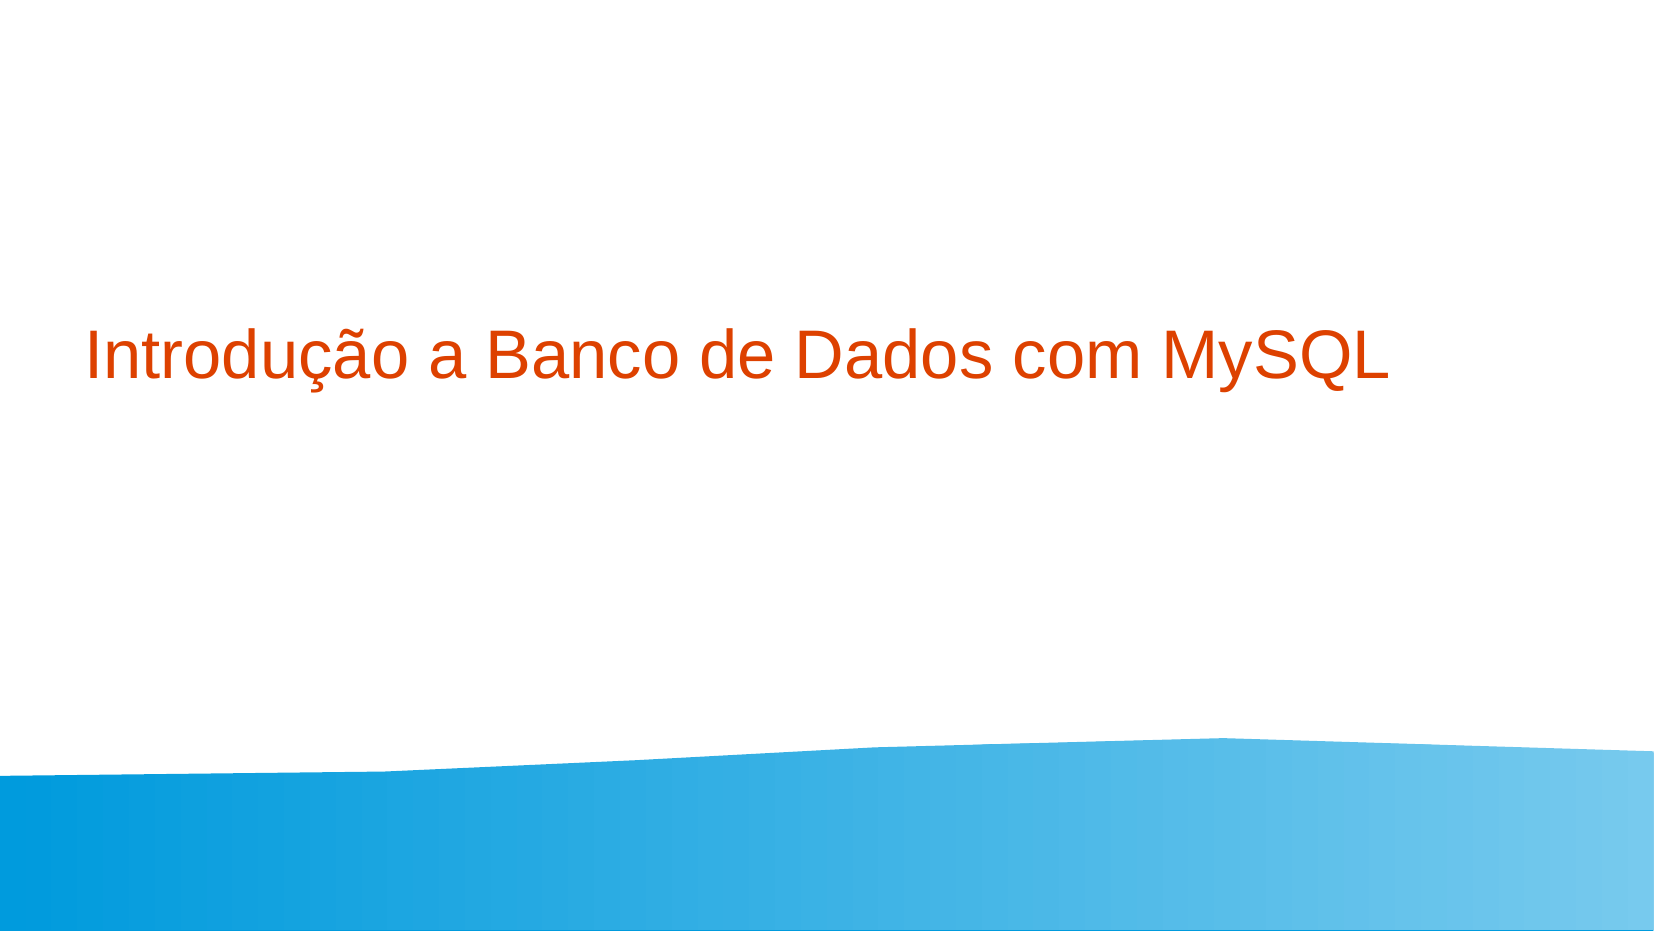

# Introdução a Banco de Dados com MySQL